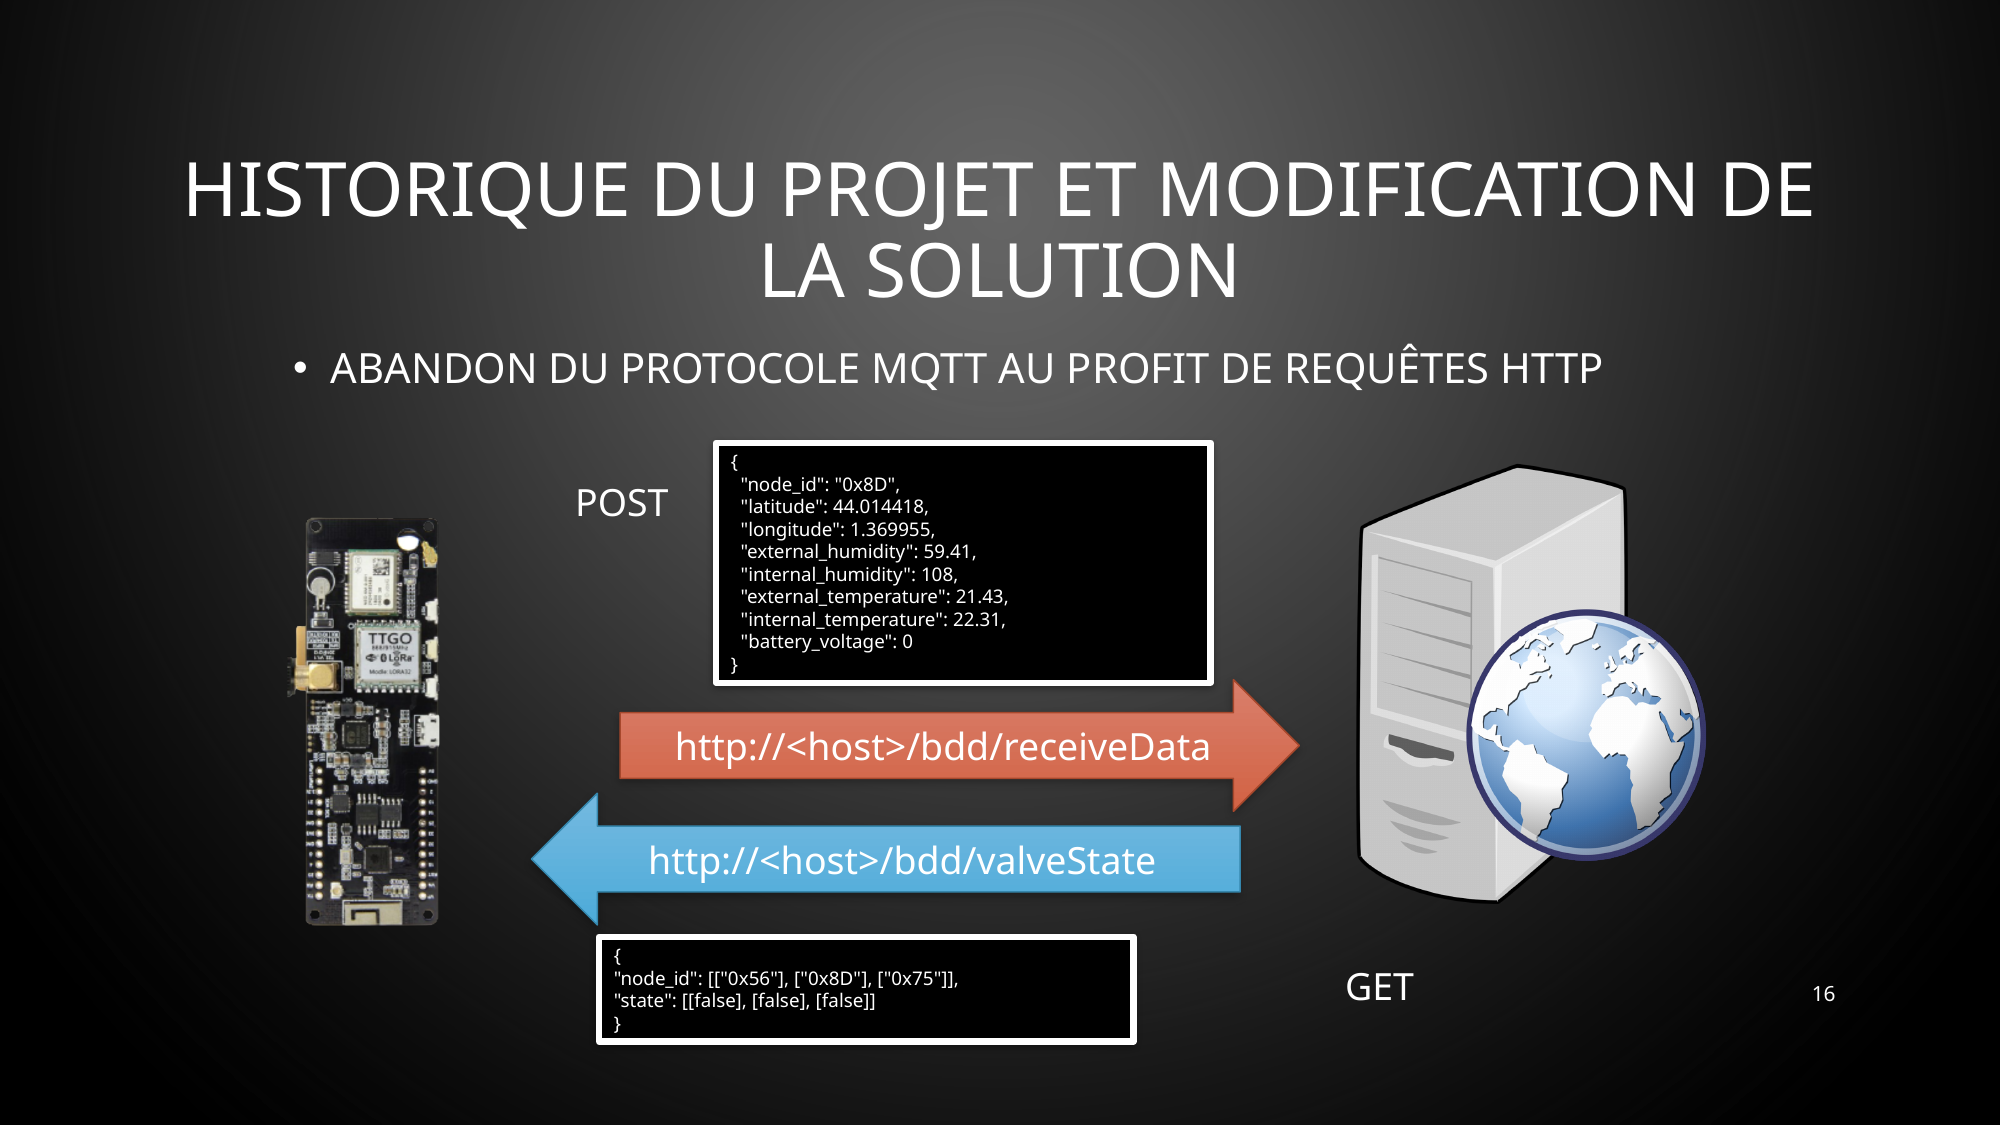

# Historique du projet et modification de la solution
Abandon du protocole MQTT au profit de requêtes HTTP
{
 "node_id": "0x8D",
 "latitude": 44.014418,
 "longitude": 1.369955,
 "external_humidity": 59.41,
 "internal_humidity": 108,
 "external_temperature": 21.43,
 "internal_temperature": 22.31,
 "battery_voltage": 0
}
POST
http://<host>/bdd/receiveData
http://<host>/bdd/valveState
{
"node_id": [["0x56"], ["0x8D"], ["0x75"]],
"state": [[false], [false], [false]]
}
GET
16